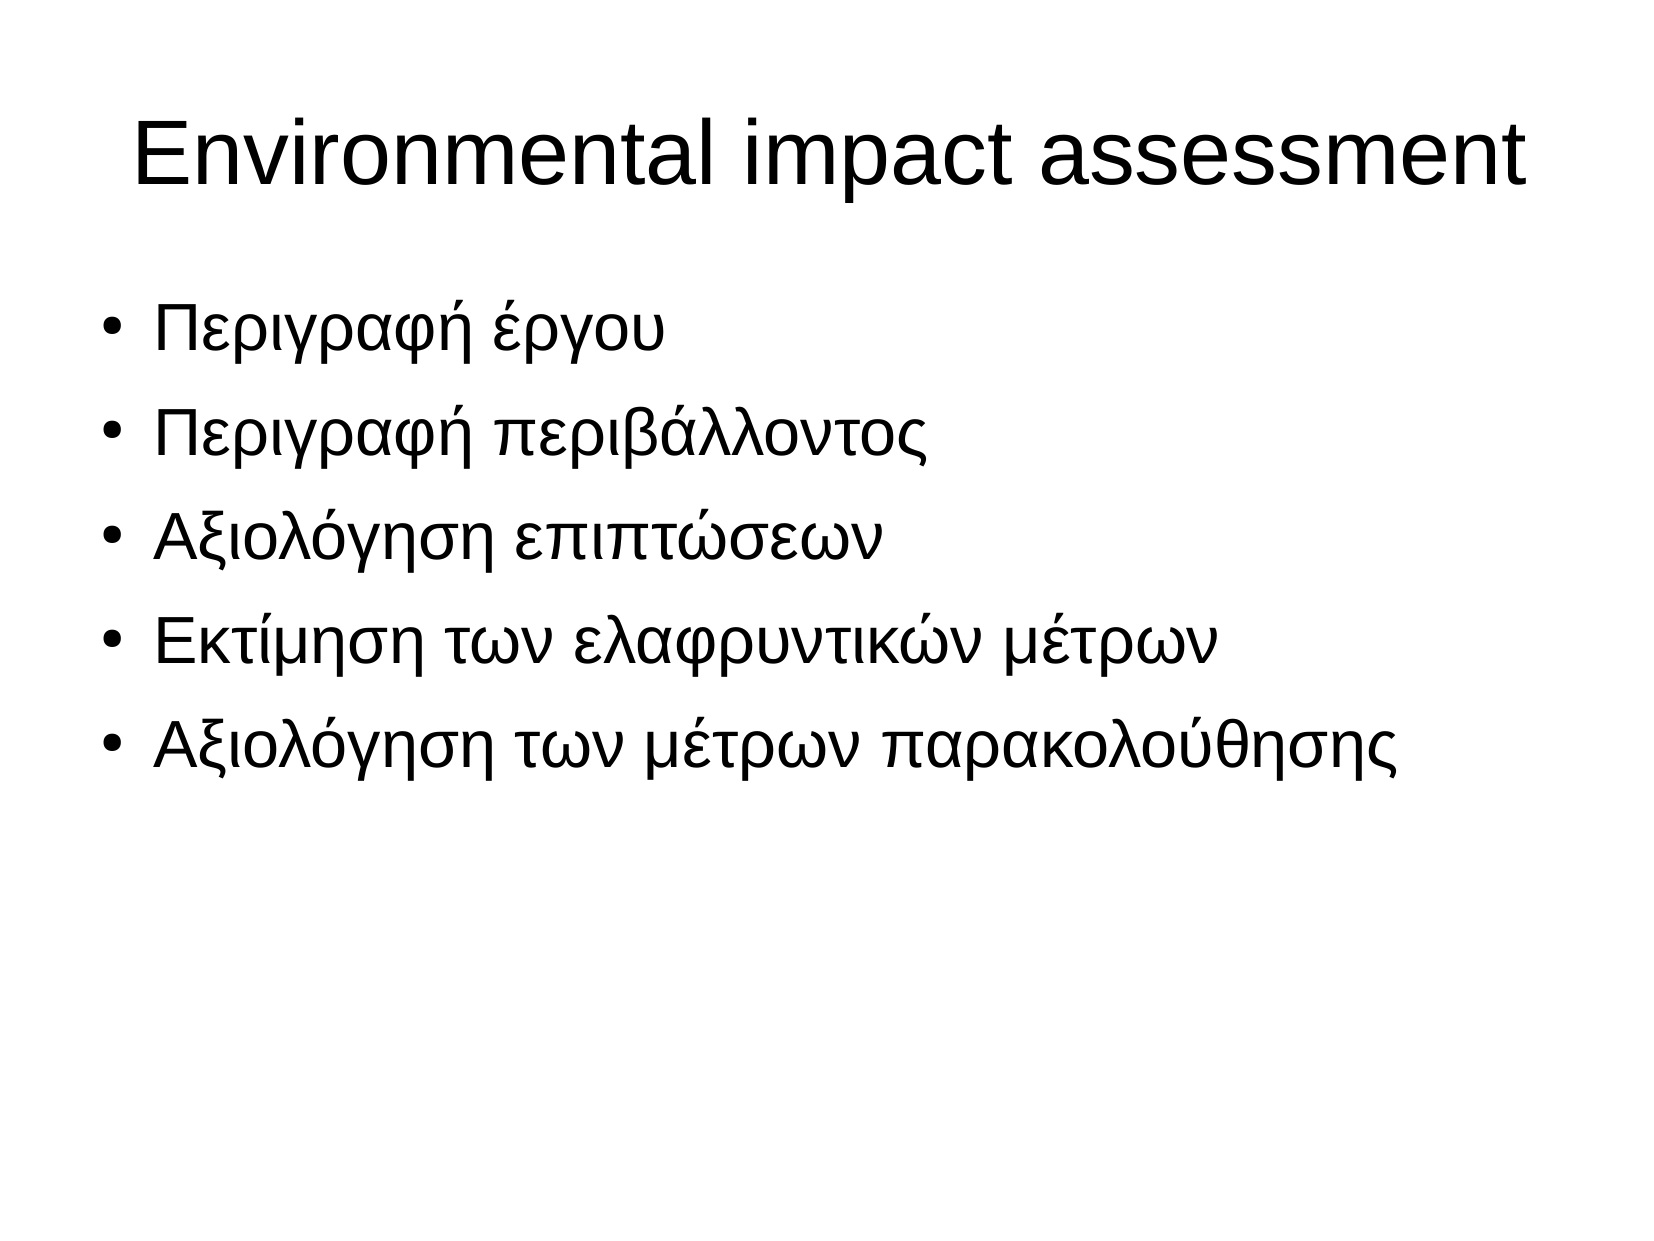

# Εnvironmental impact assessment
Περιγραφή έργου
Περιγραφή περιβάλλοντος
Αξιολόγηση επιπτώσεων
Εκτίμηση των ελαφρυντικών μέτρων
Αξιολόγηση των μέτρων παρακολούθησης